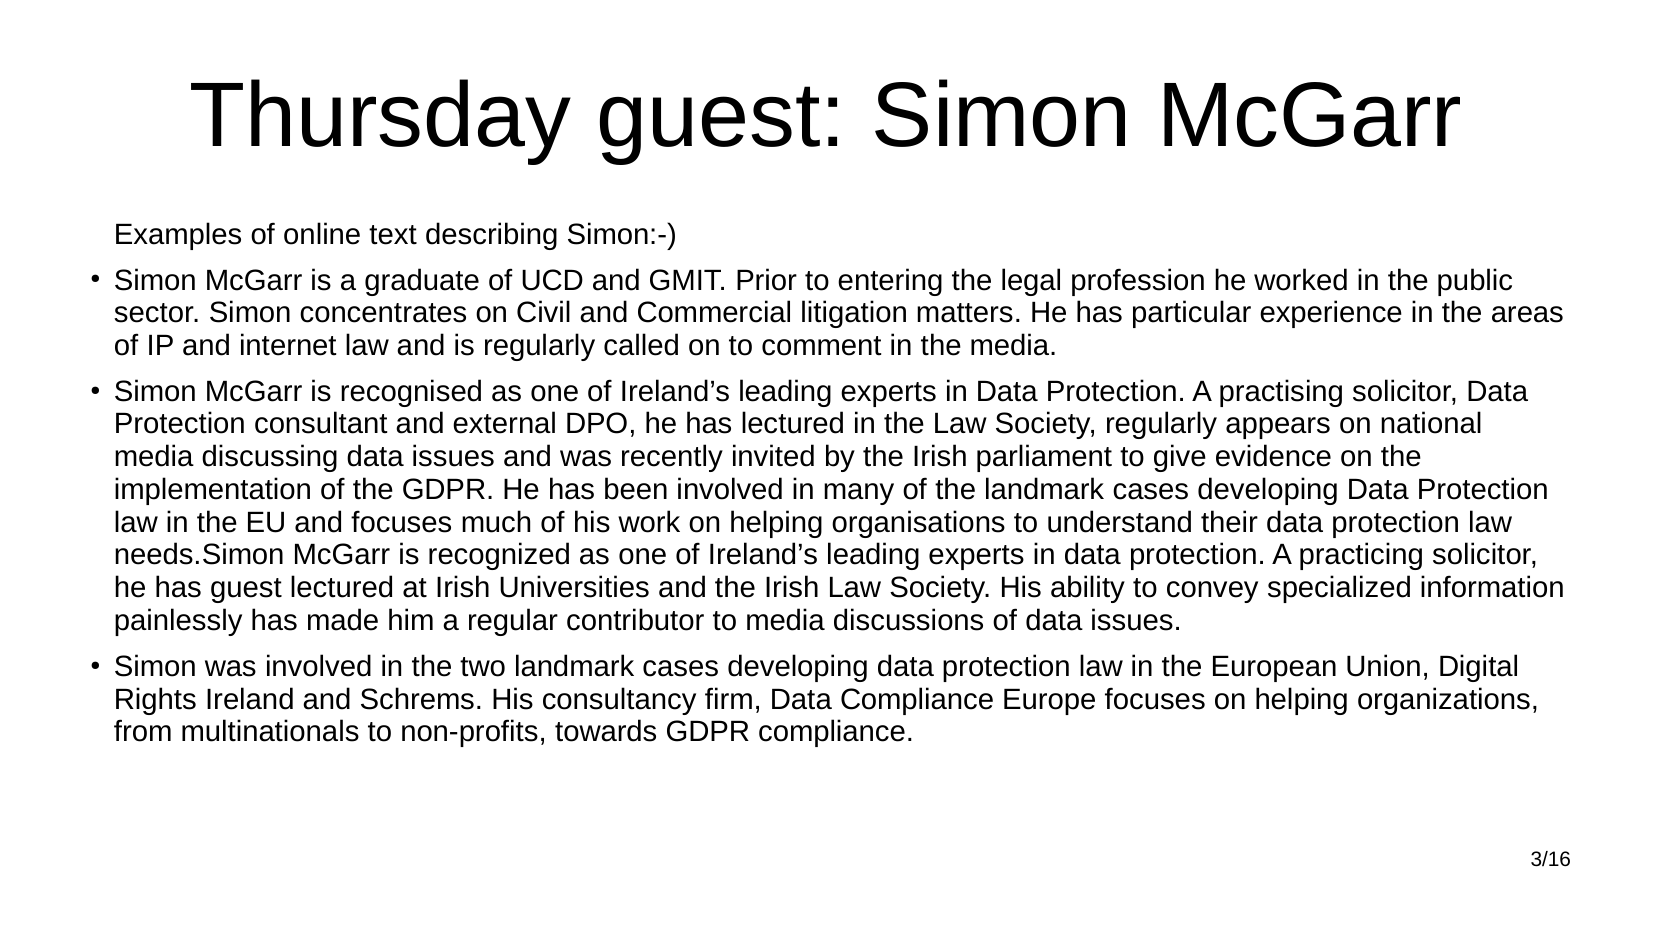

# Thursday guest: Simon McGarr
Examples of online text describing Simon:-)
Simon McGarr is a graduate of UCD and GMIT. Prior to entering the legal profession he worked in the public sector. Simon concentrates on Civil and Commercial litigation matters. He has particular experience in the areas of IP and internet law and is regularly called on to comment in the media.
Simon McGarr is recognised as one of Ireland’s leading experts in Data Protection. A practising solicitor, Data Protection consultant and external DPO, he has lectured in the Law Society, regularly appears on national media discussing data issues and was recently invited by the Irish parliament to give evidence on the implementation of the GDPR. He has been involved in many of the landmark cases developing Data Protection law in the EU and focuses much of his work on helping organisations to understand their data protection law needs.Simon McGarr is recognized as one of Ireland’s leading experts in data protection. A practicing solicitor, he has guest lectured at Irish Universities and the Irish Law Society. His ability to convey specialized information painlessly has made him a regular contributor to media discussions of data issues.
Simon was involved in the two landmark cases developing data protection law in the European Union, Digital Rights Ireland and Schrems. His consultancy firm, Data Compliance Europe focuses on helping organizations, from multinationals to non-profits, towards GDPR compliance.
3